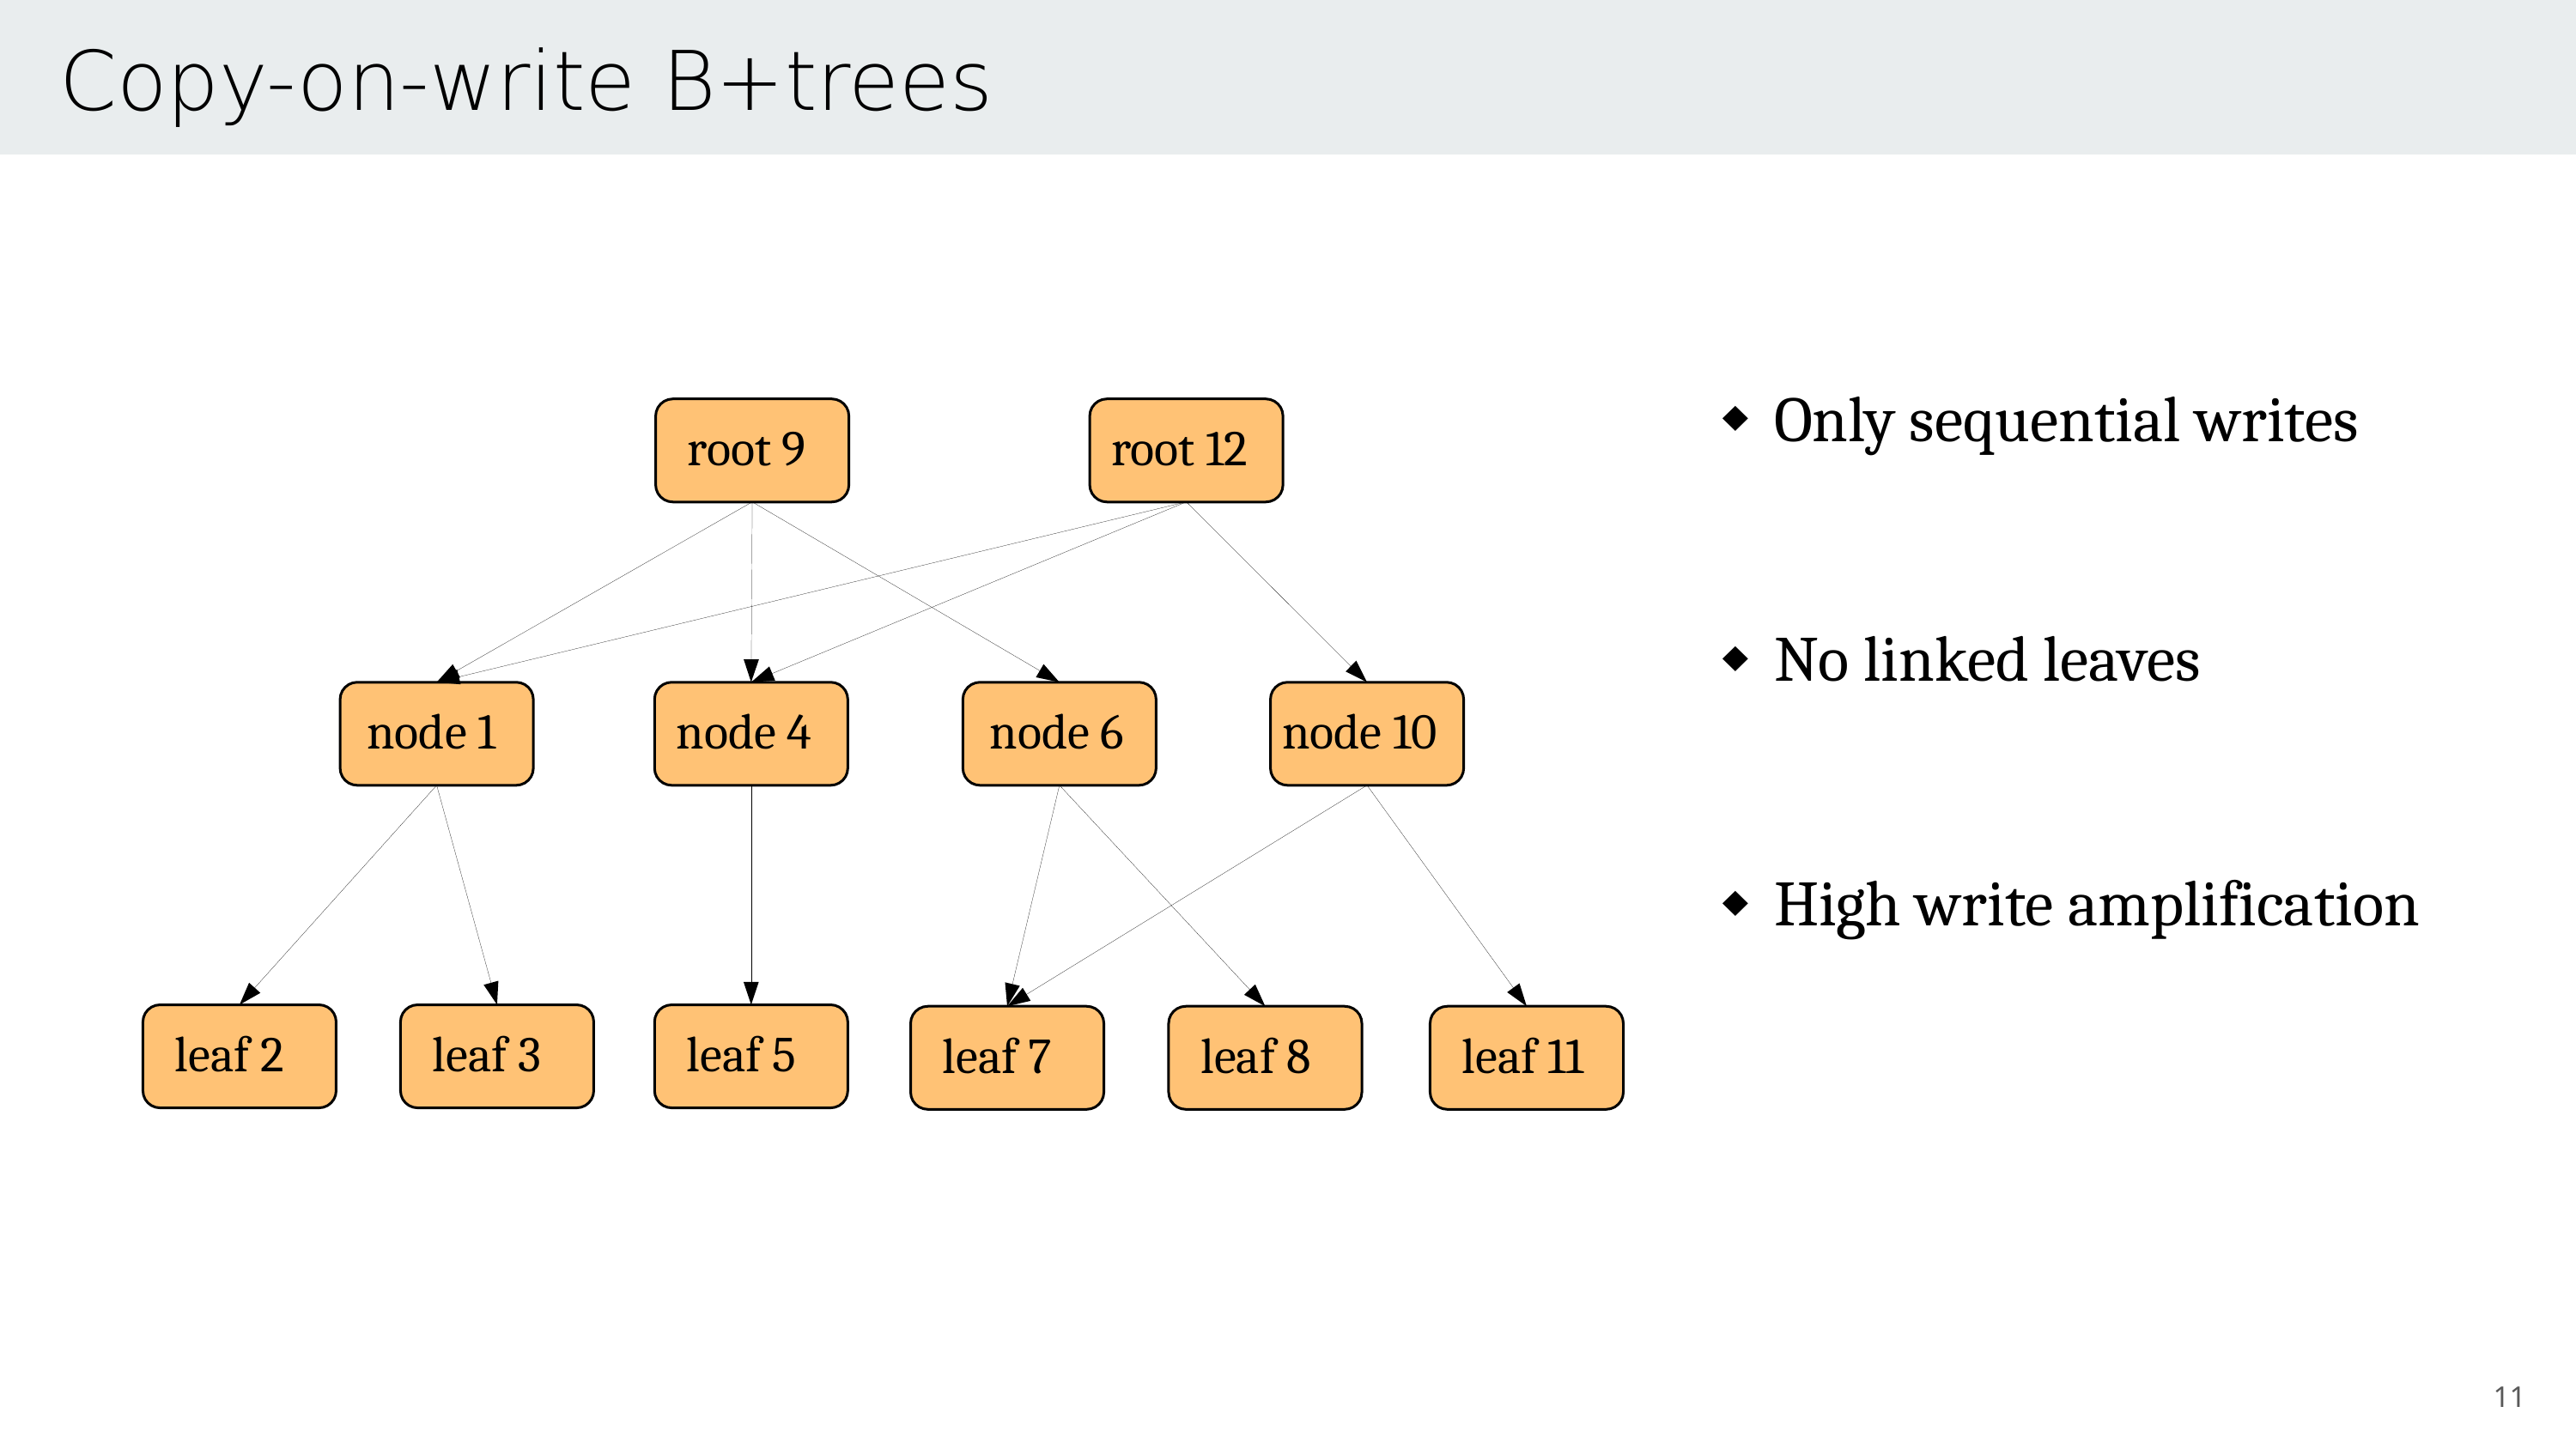

# Copy-on-write B+trees
Only sequential writes
root 9
root 12
No linked leaves
node 1
node 4
node 6
node 10
High write amplification
leaf 2
leaf 3
leaf 5
leaf 7
leaf 8
leaf 11
11